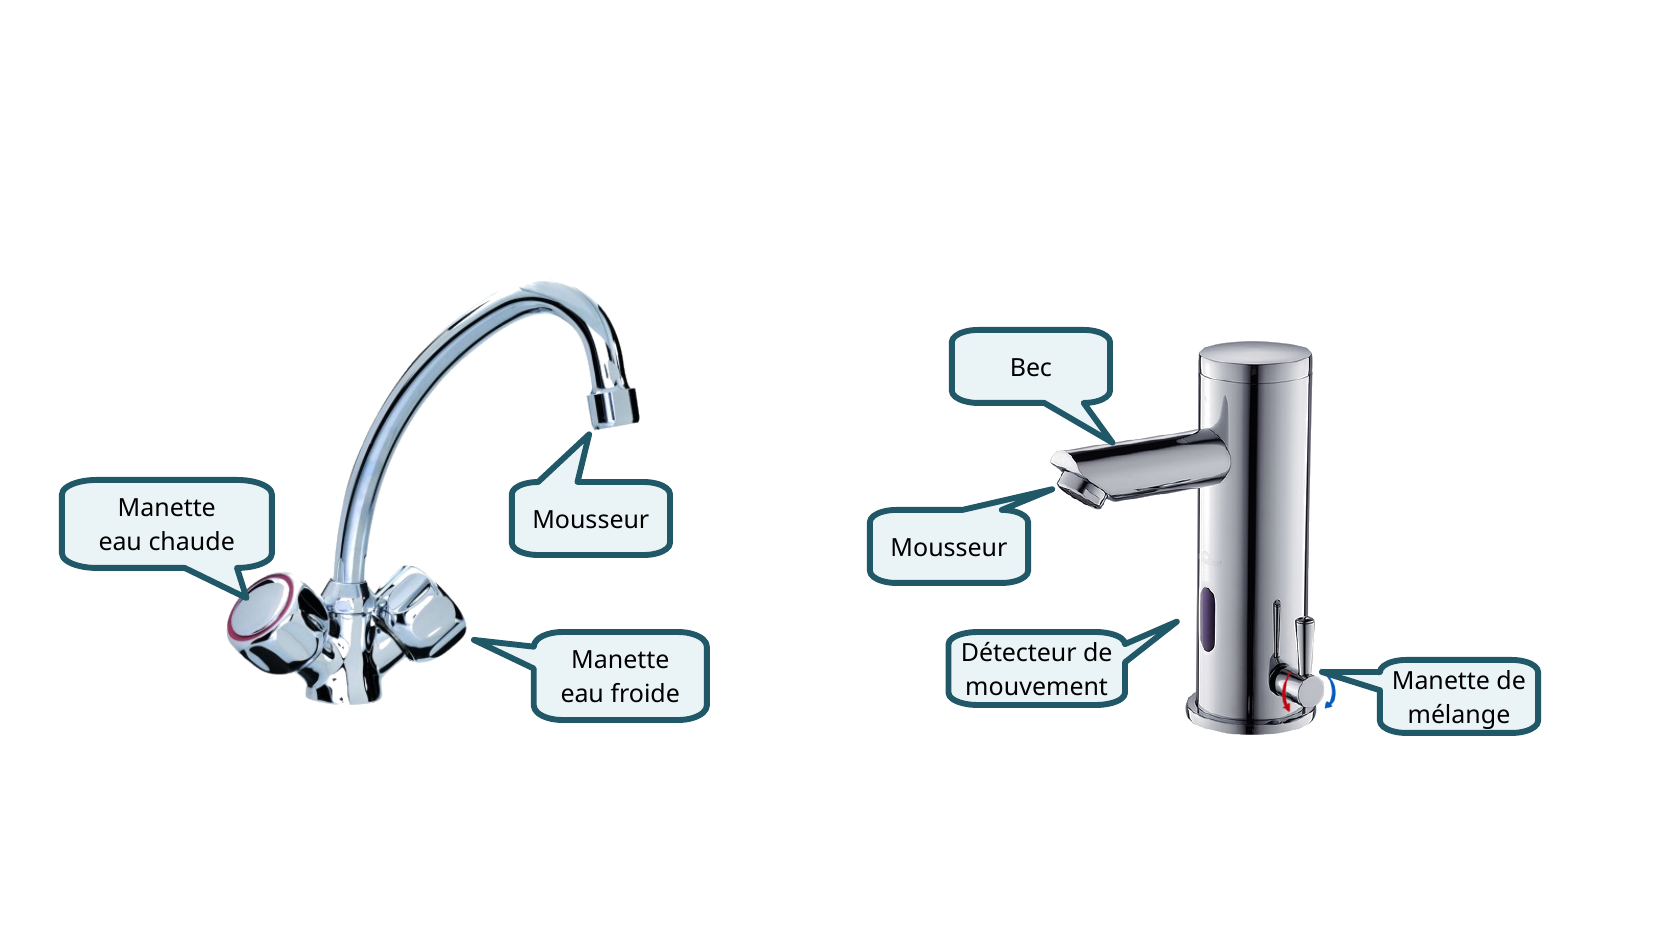

Bec
Manette
eau chaude
Mousseur
Mousseur
Manette
eau froide
Détecteur de
mouvement
Manette de
mélange